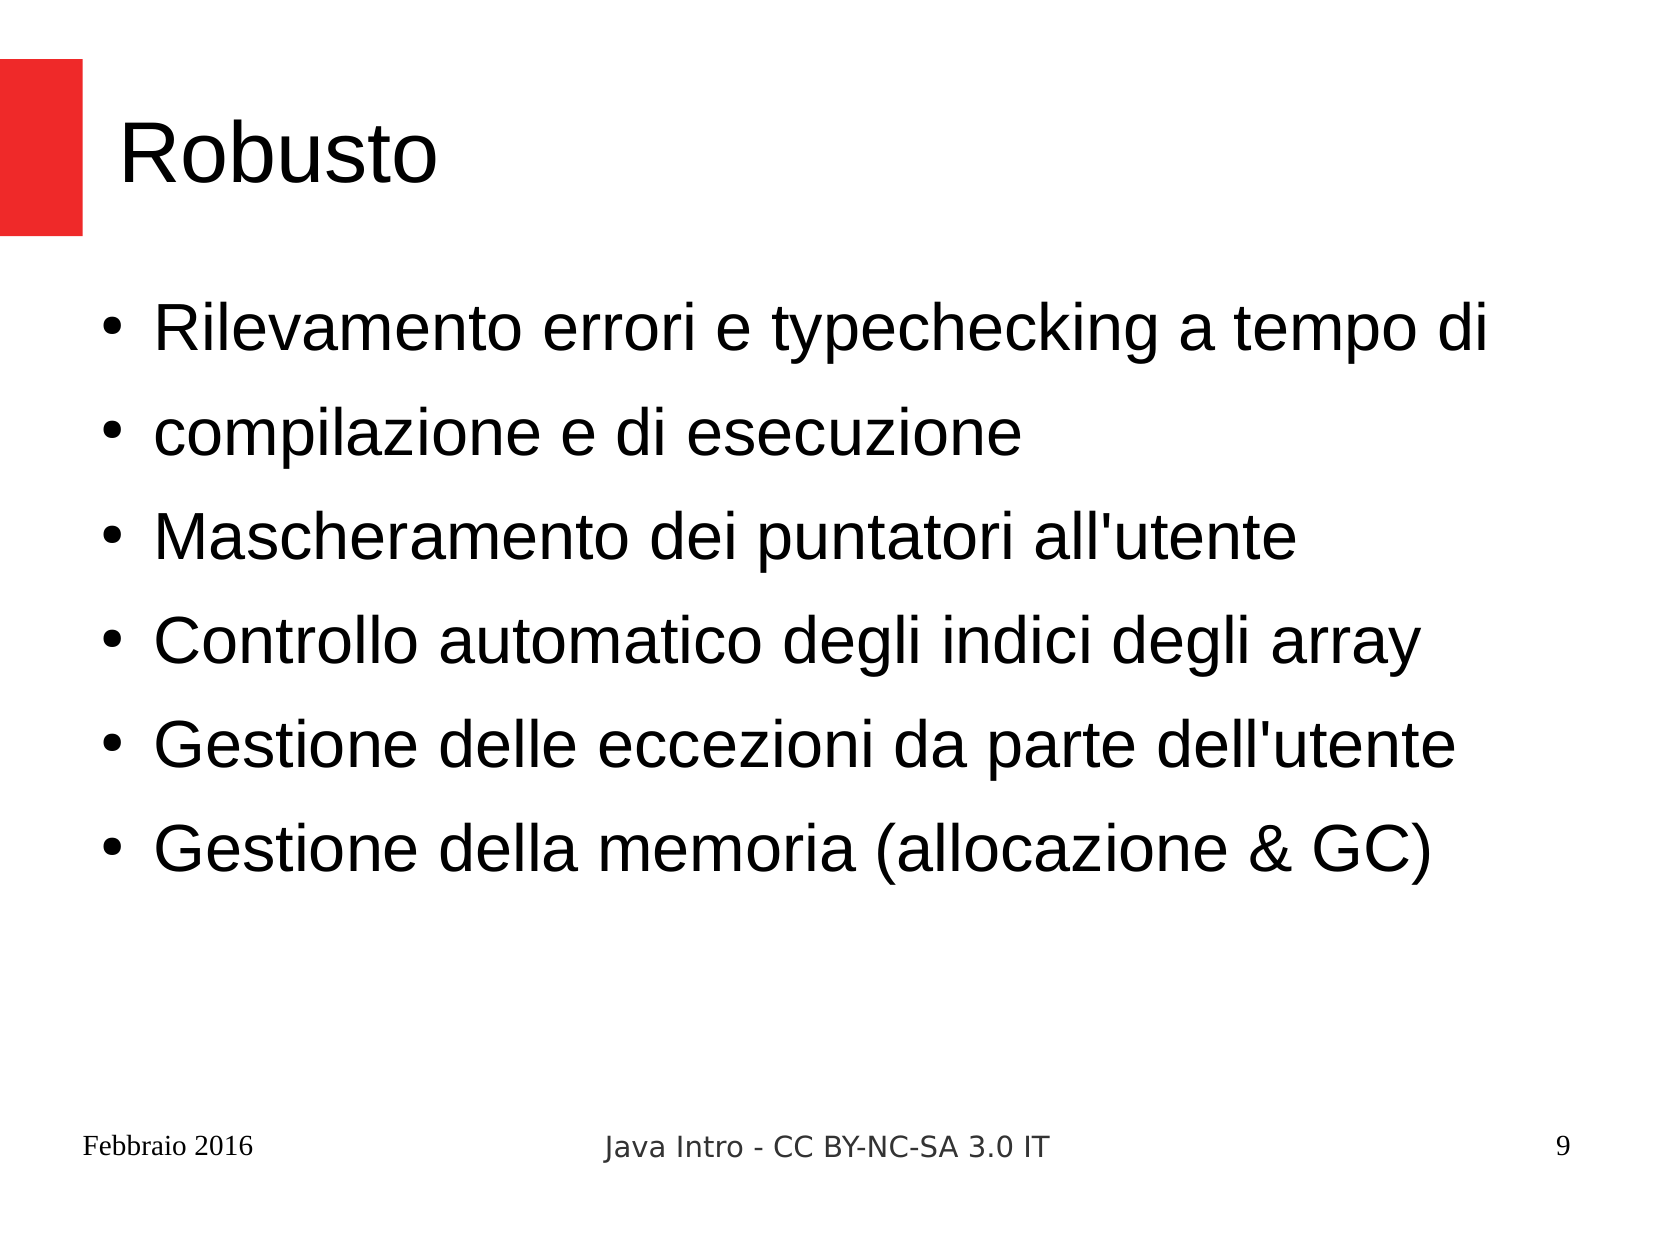

# Robusto
Rilevamento errori e typechecking a tempo di
compilazione e di esecuzione
Mascheramento dei puntatori all'utente
Controllo automatico degli indici degli array
Gestione delle eccezioni da parte dell'utente
Gestione della memoria (allocazione & GC)
Your Date Here
Your Footer Here
9